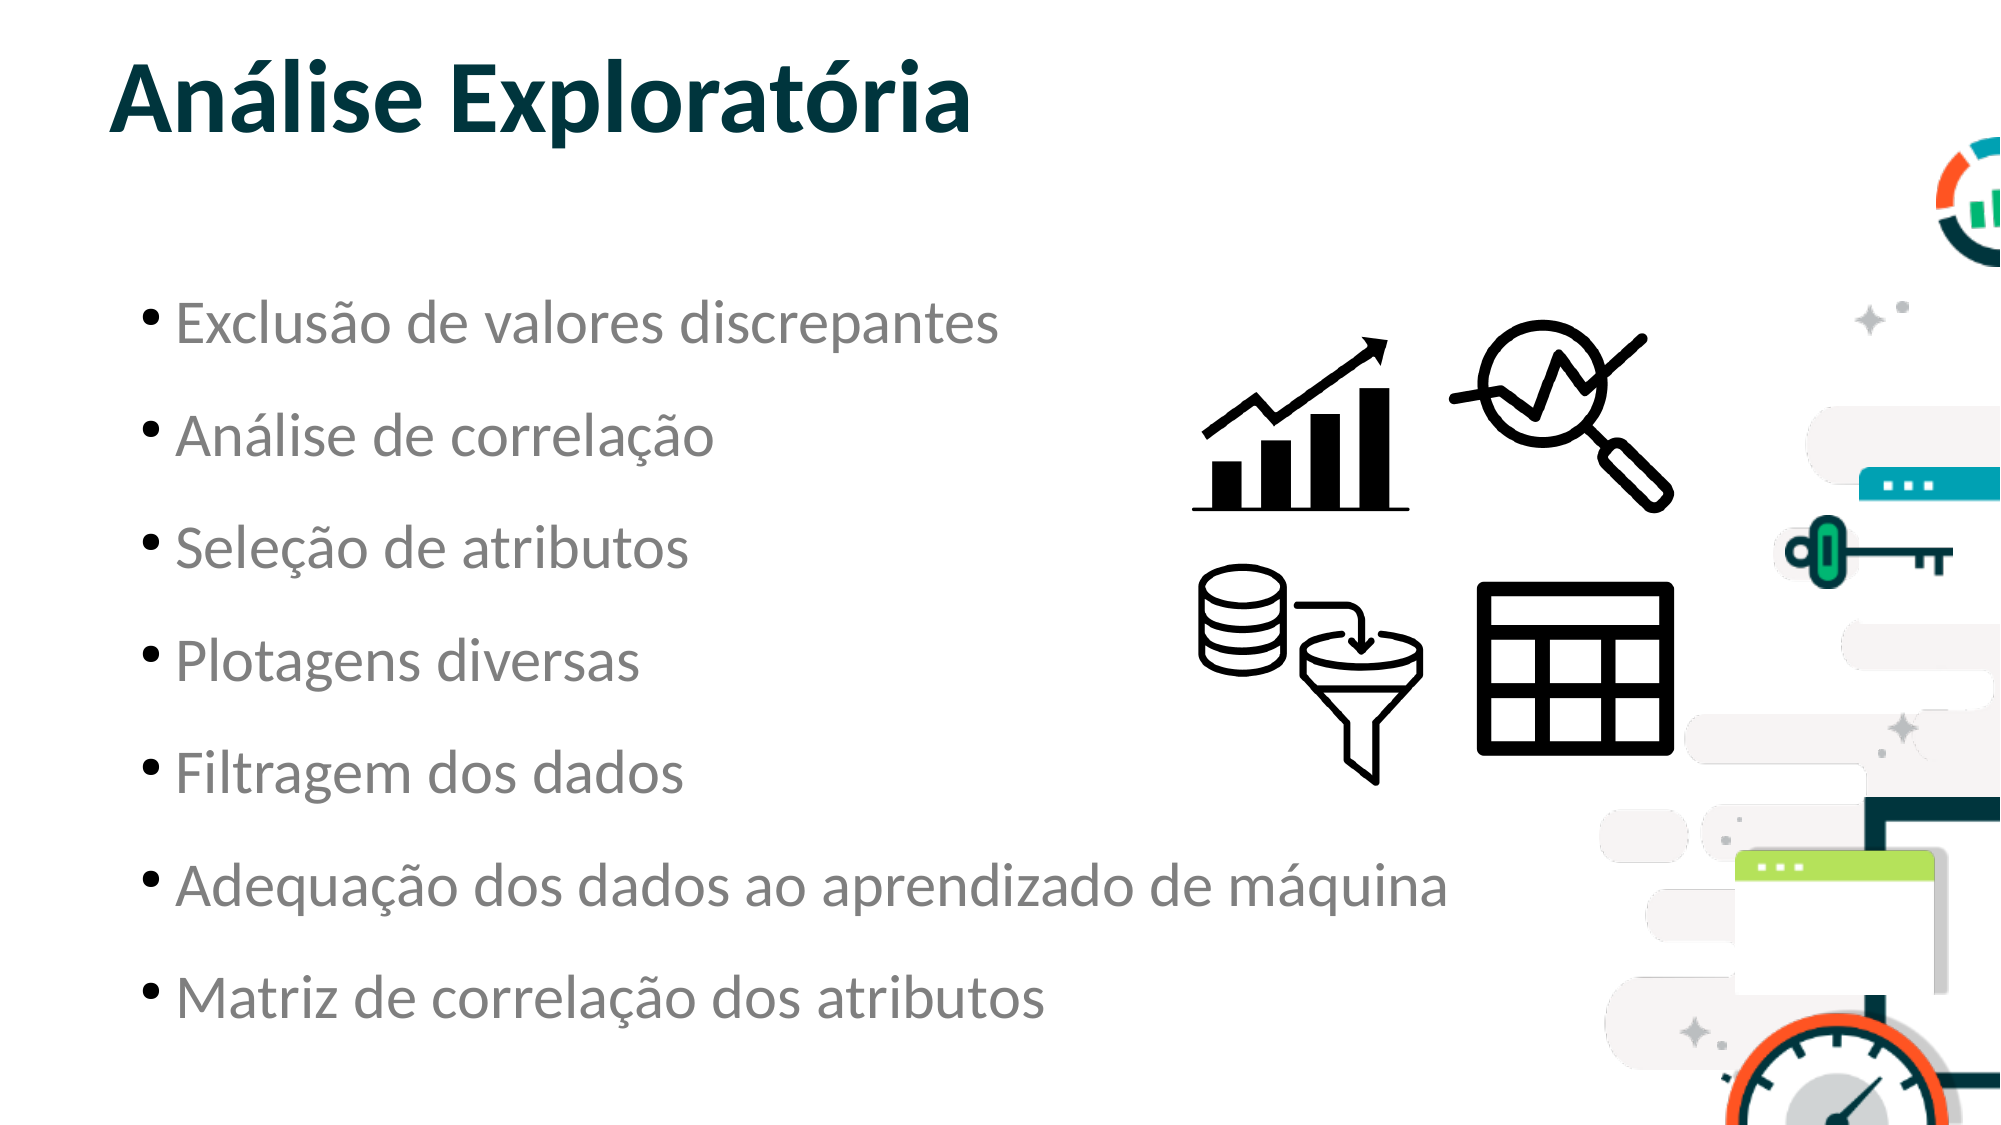

# Análise Exploratória
Exclusão de valores discrepantes
Análise de correlação
Seleção de atributos
Plotagens diversas
Filtragem dos dados
Adequação dos dados ao aprendizado de máquina
Matriz de correlação dos atributos